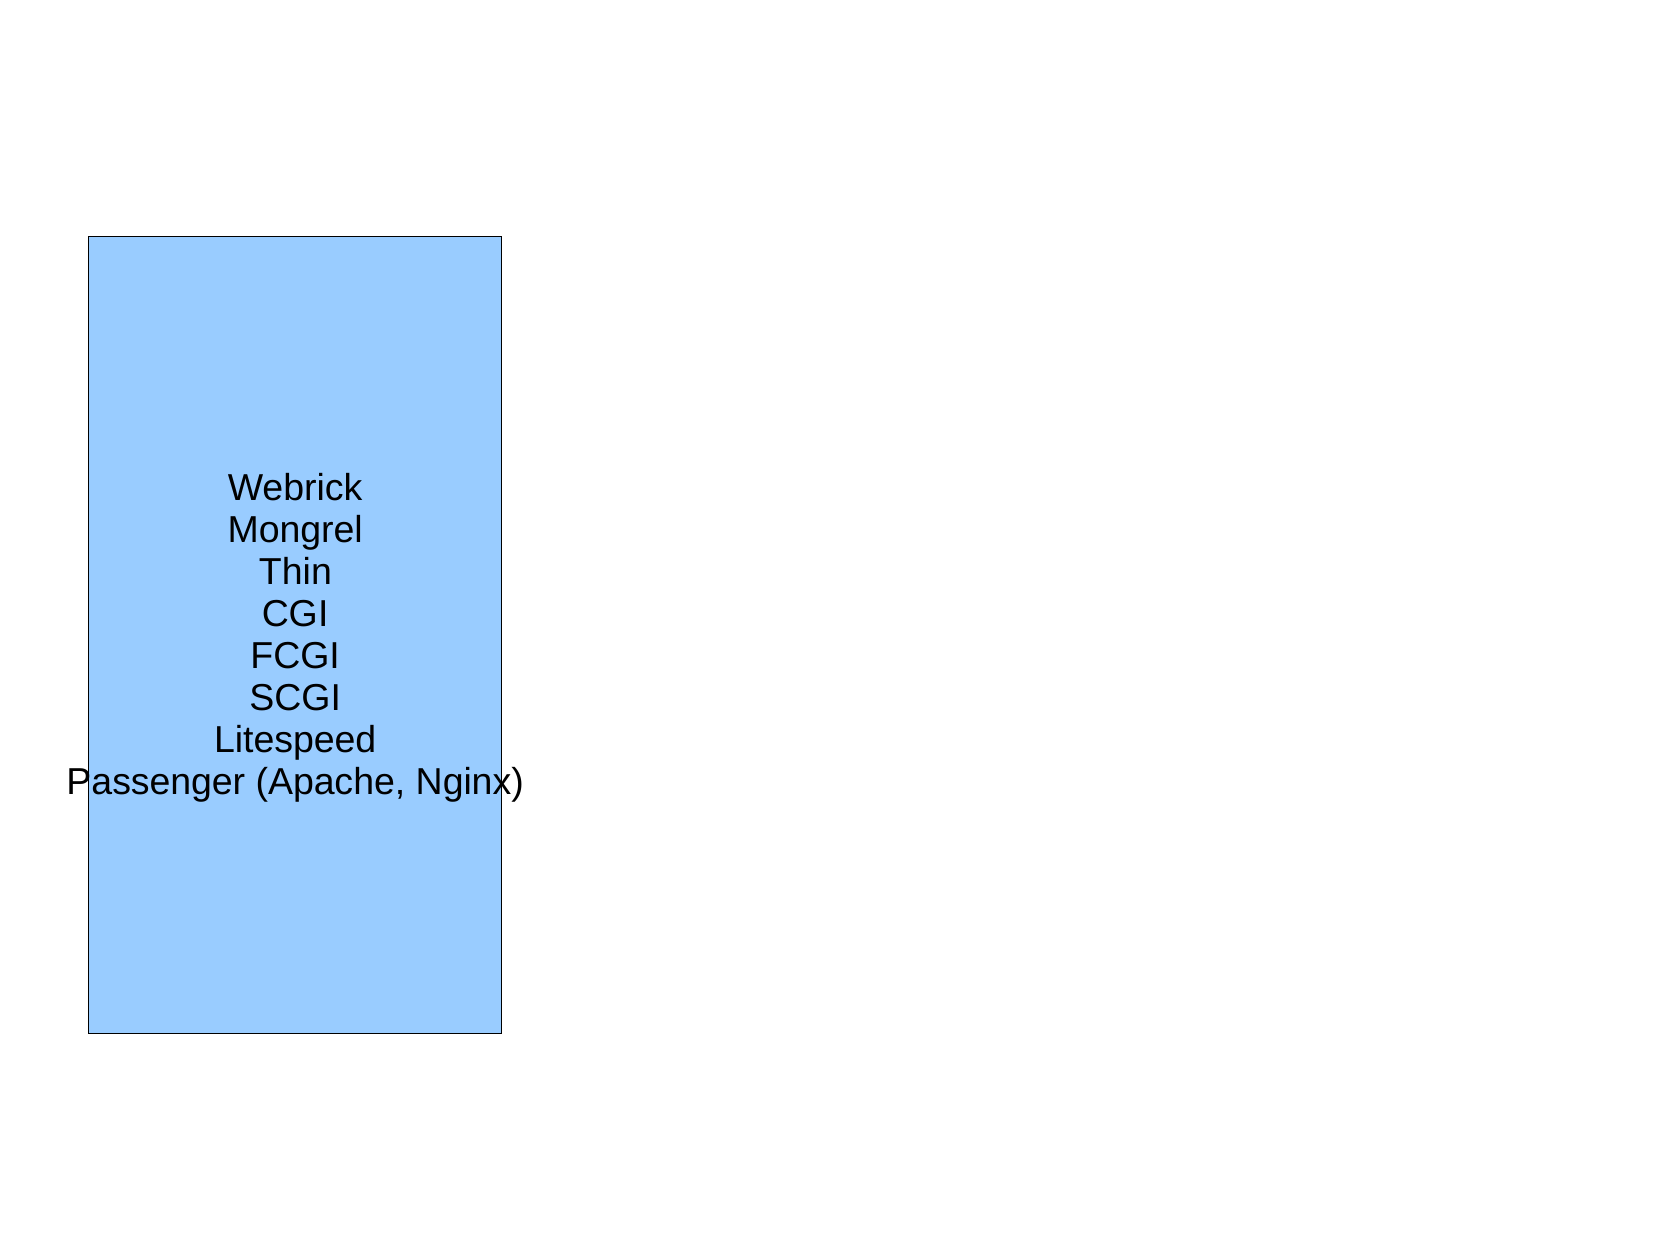

Webrick
Mongrel
Thin
CGI
FCGI
SCGI
Litespeed
Passenger (Apache, Nginx)